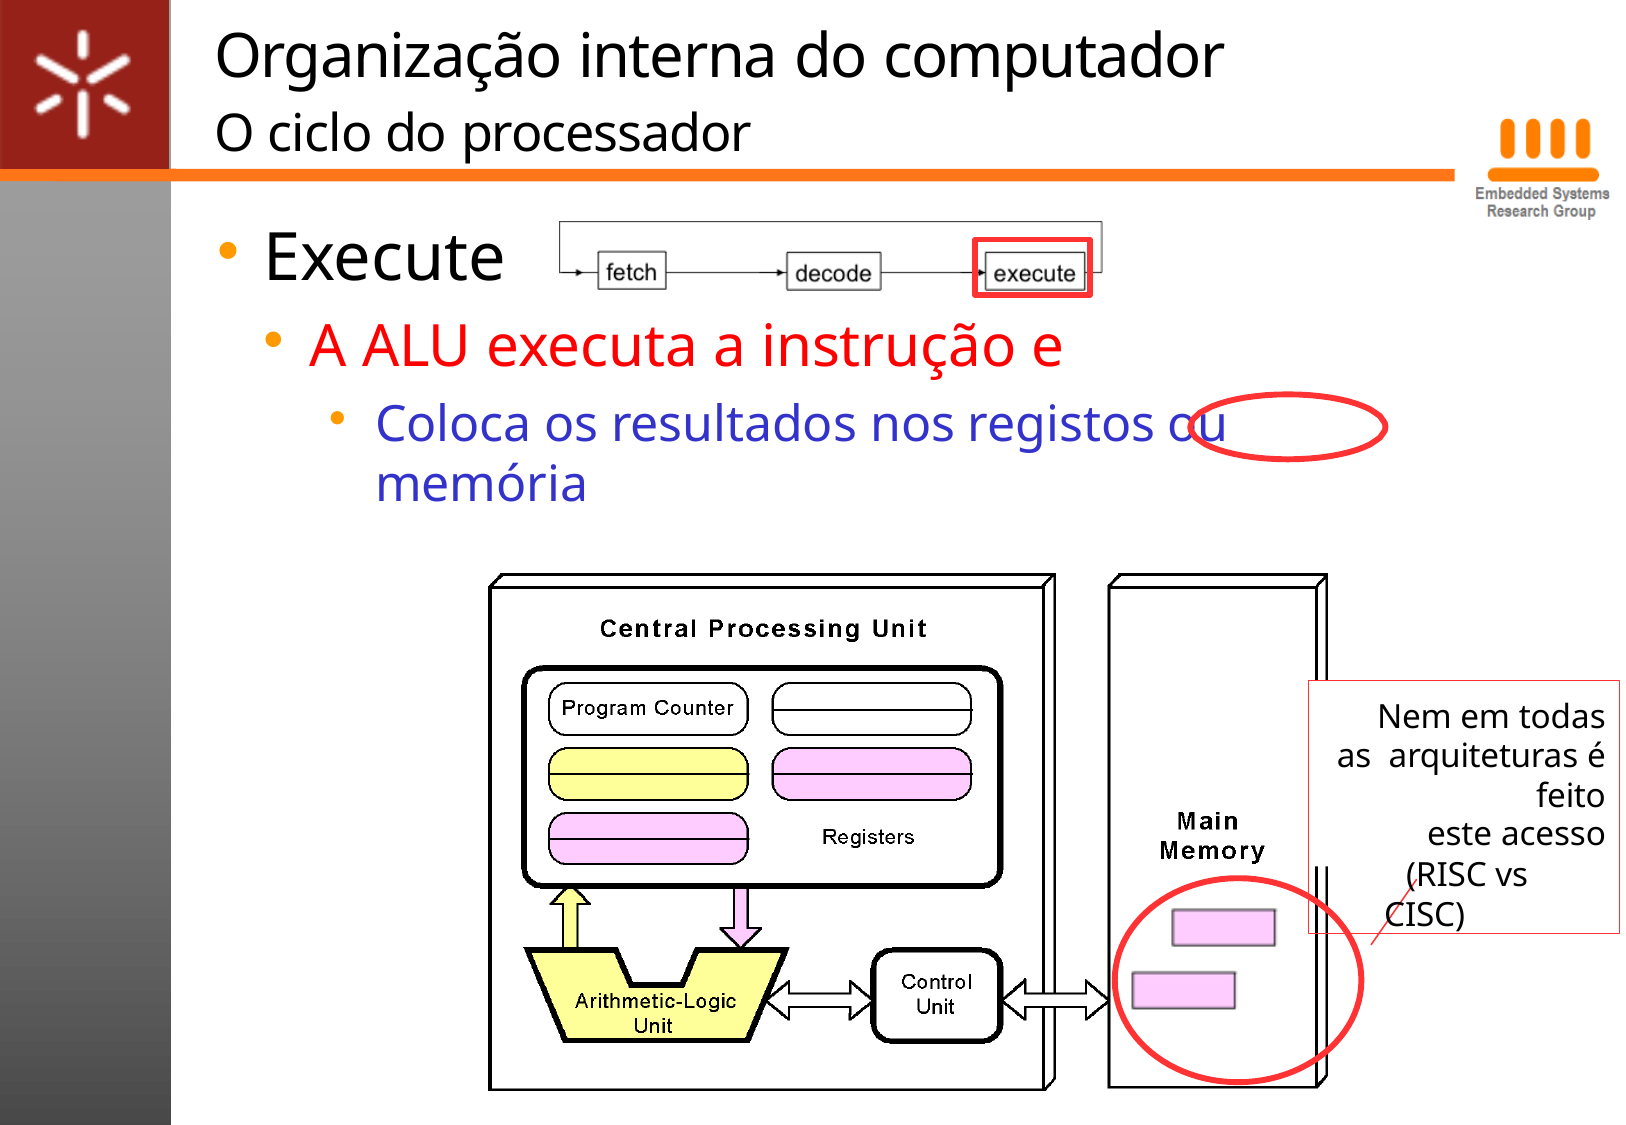

# Organização interna do computador O ciclo do processador
Execute
A ALU executa a instrução e
Coloca os resultados nos registos ou memória
Nem em todas as arquiteturas é feito
este acesso
(RISC vs CISC)